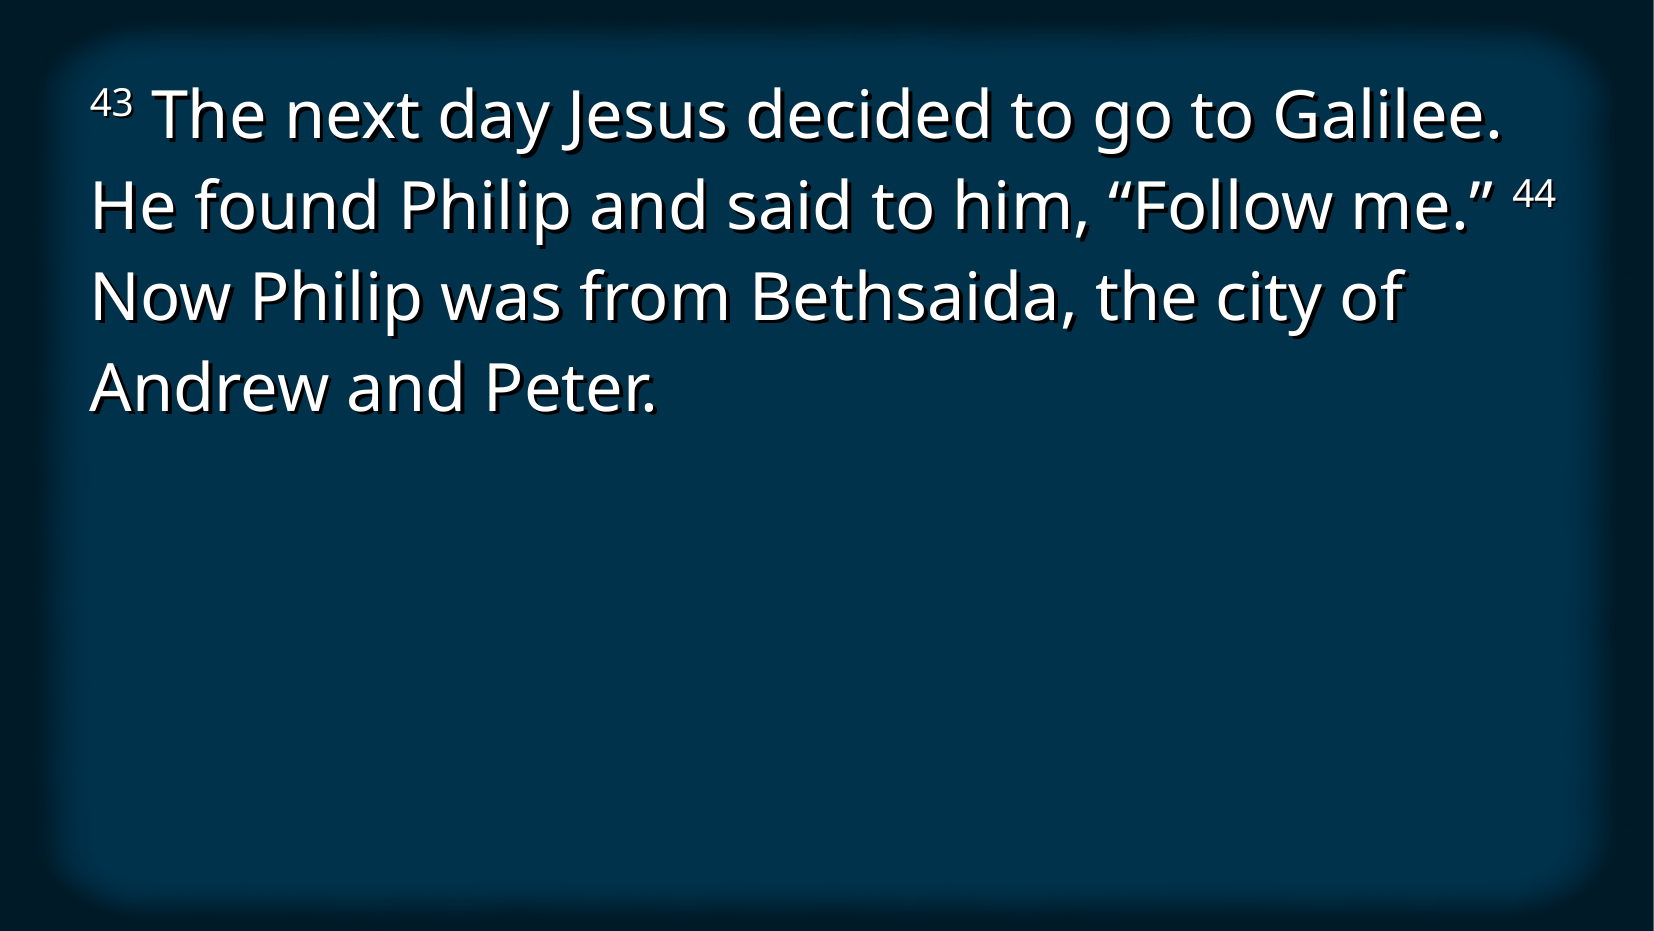

43 The next day Jesus decided to go to Galilee. He found Philip and said to him, “Follow me.” 44 Now Philip was from Bethsaida, the city of Andrew and Peter.